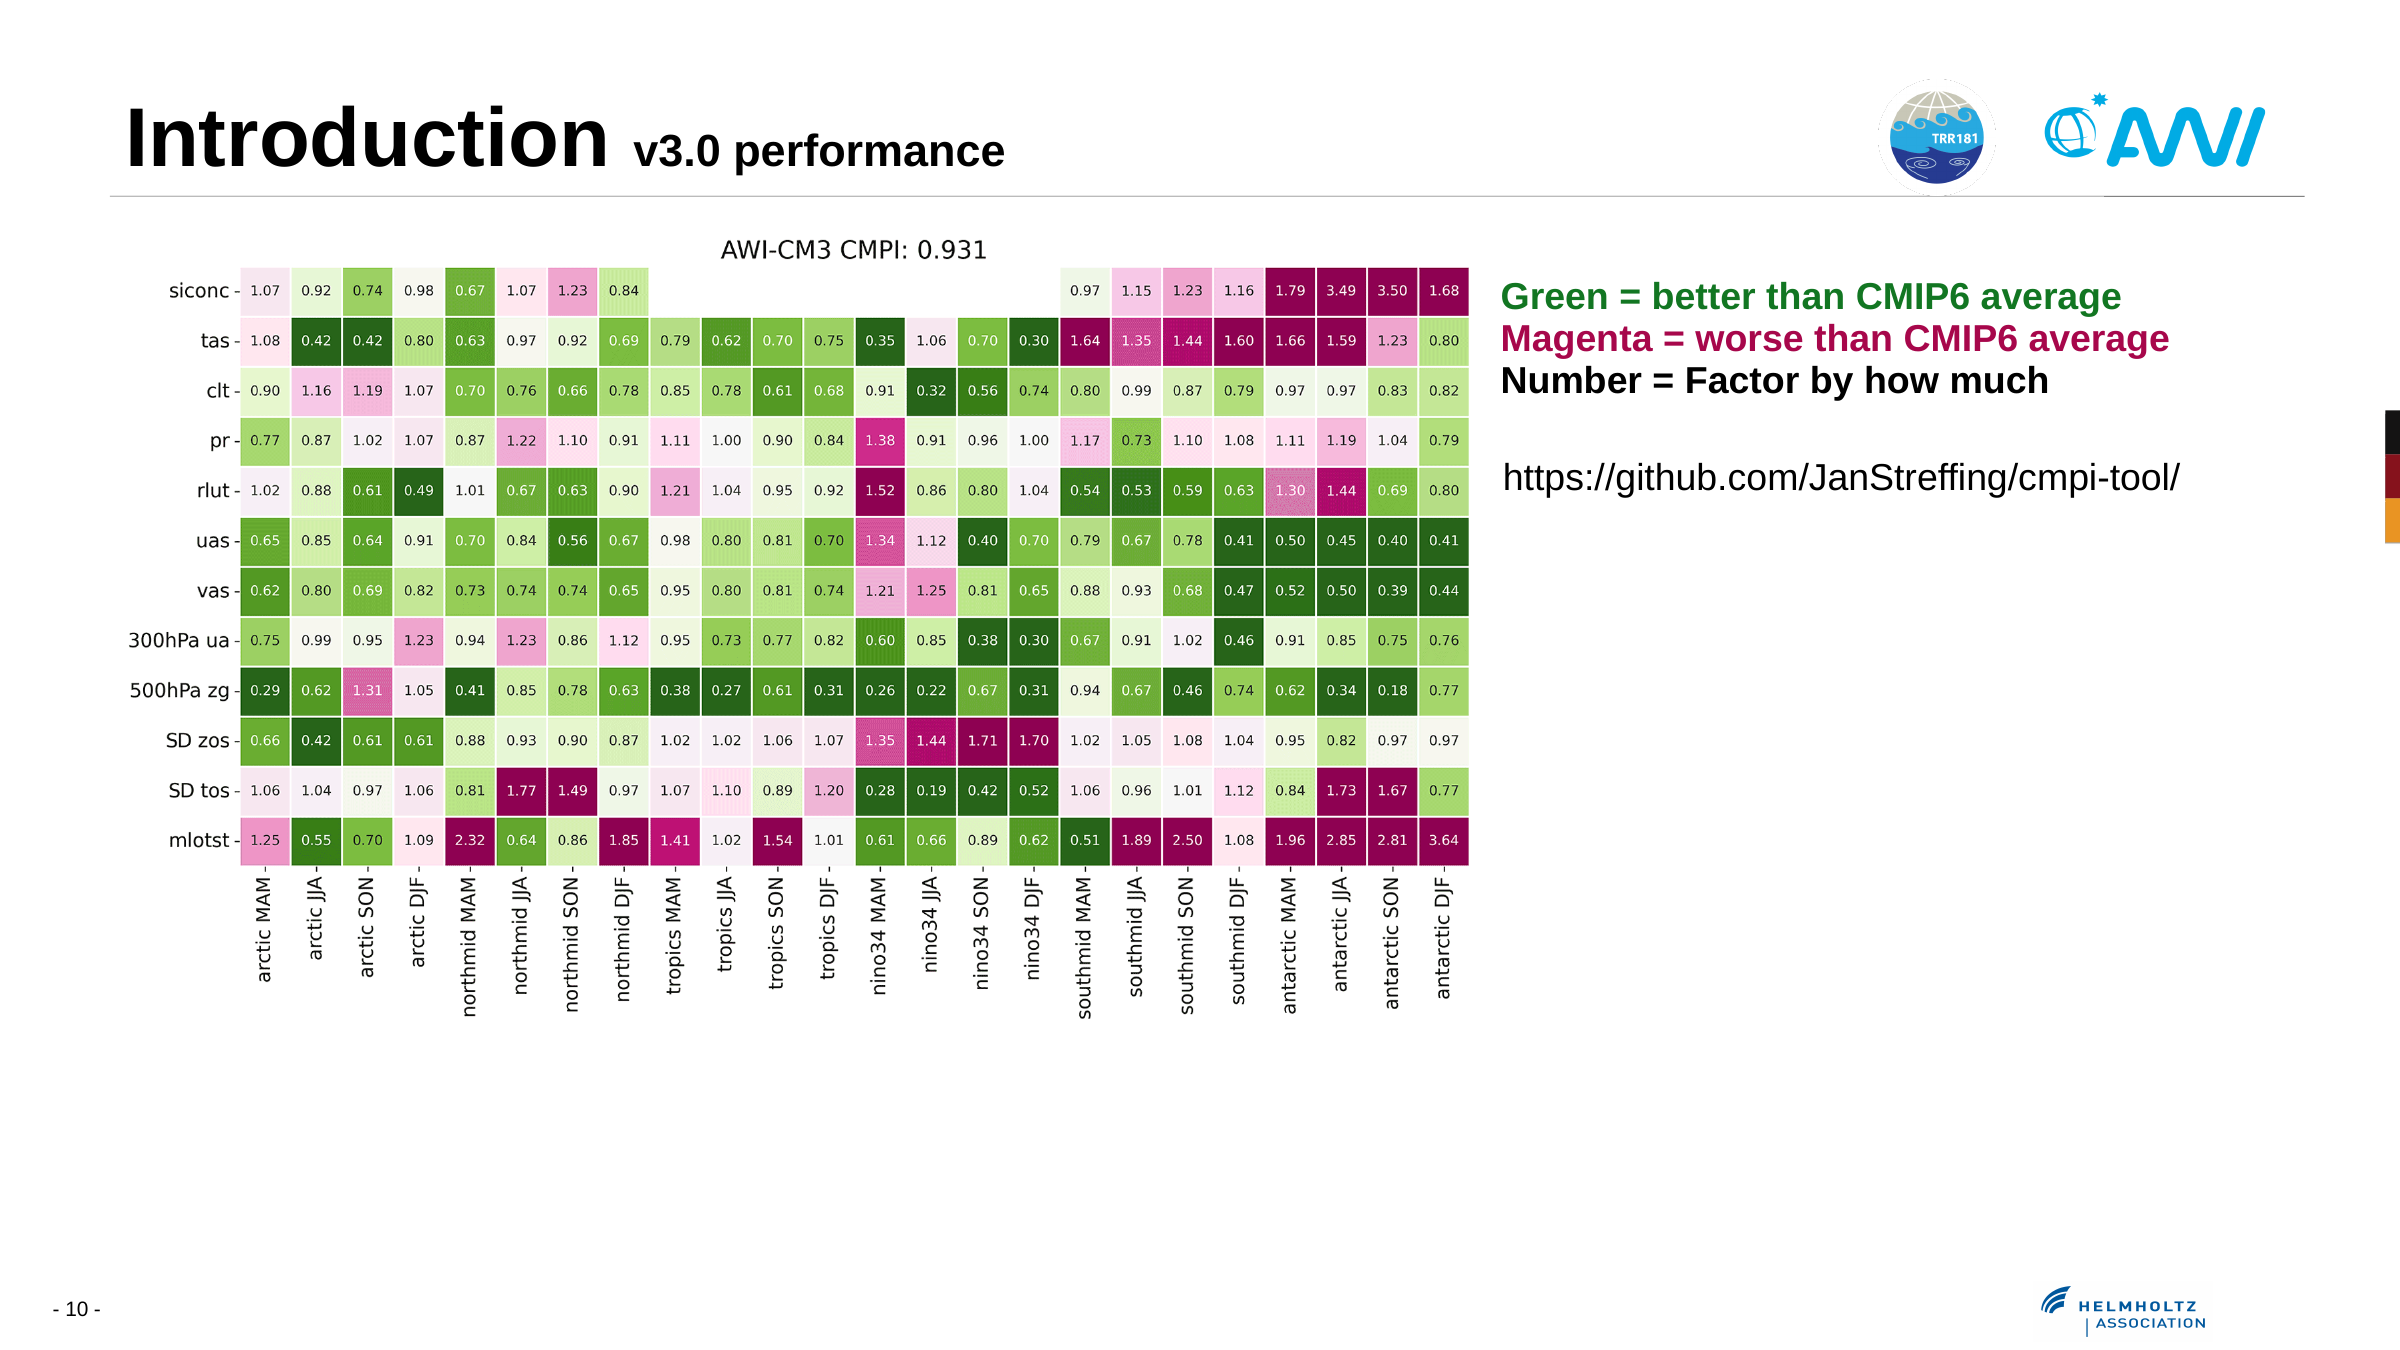

Introduction v3.0 performance
Green = better than CMIP6 average
Magenta = worse than CMIP6 average
Number = Factor by how much
https://github.com/JanStreffing/cmpi-tool/